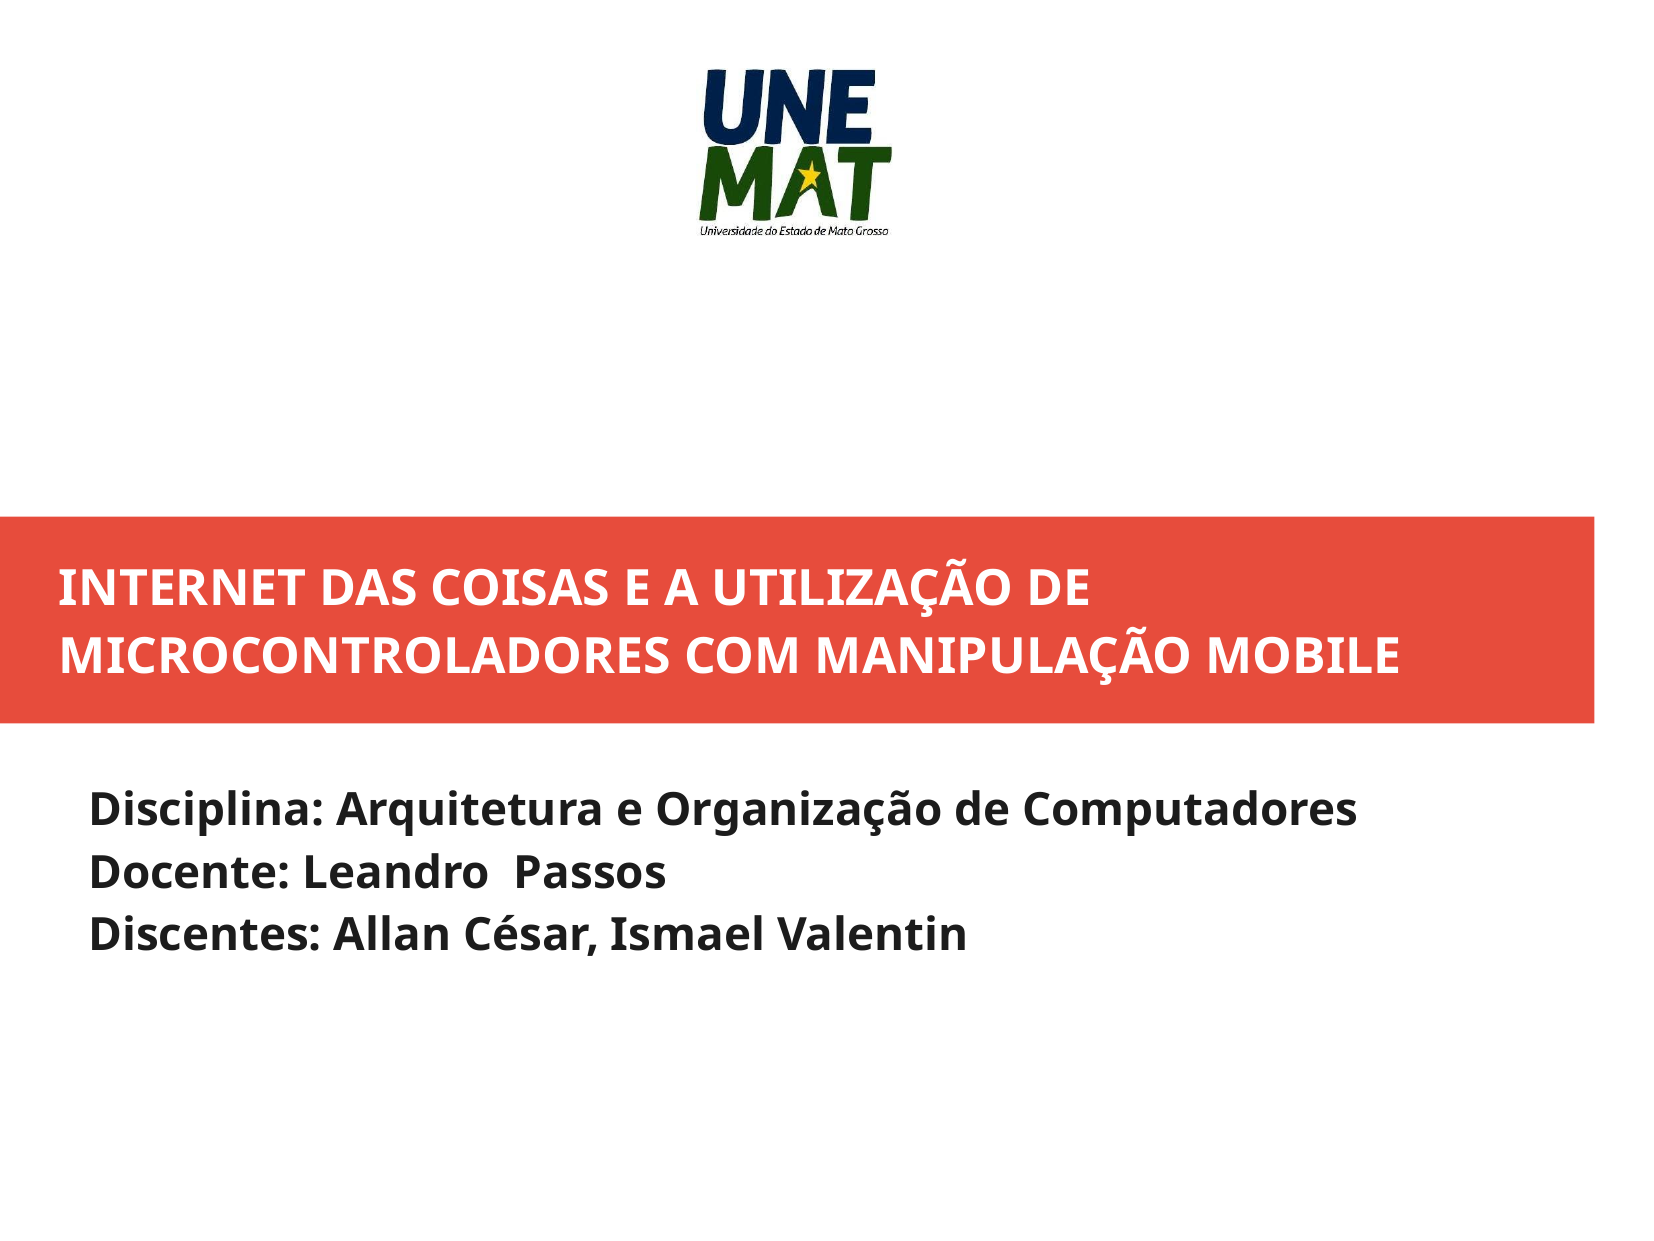

# INTERNET DAS COISAS E A UTILIZAÇÃO DE MICROCONTROLADORES COM MANIPULAÇÃO MOBILE
Disciplina: Arquitetura e Organização de Computadores
Docente: Leandro Passos
Discentes: Allan César, Ismael Valentin